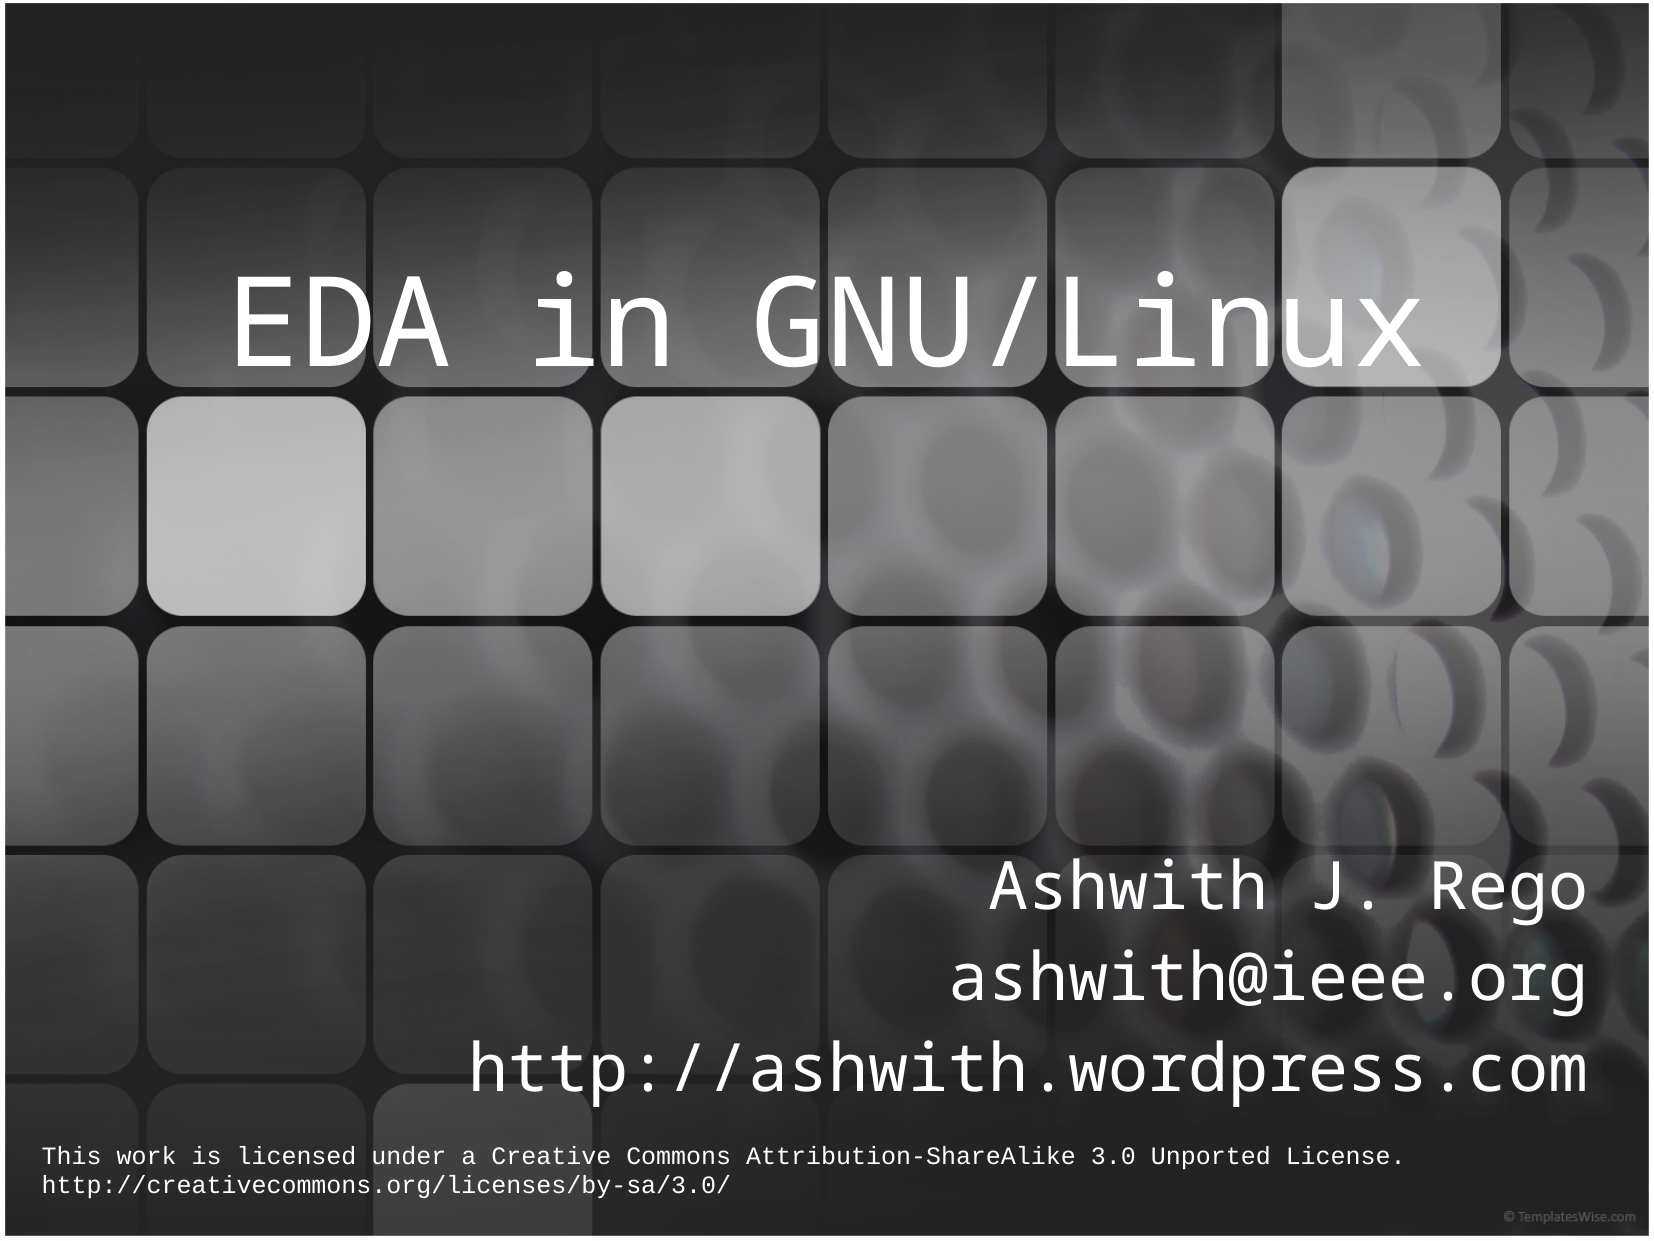

# EDA in GNU/Linux
Ashwith J. Rego
ashwith@ieee.org
http://ashwith.wordpress.com
This work is licensed under a Creative Commons Attribution-ShareAlike 3.0 Unported License.
http://creativecommons.org/licenses/by-sa/3.0/